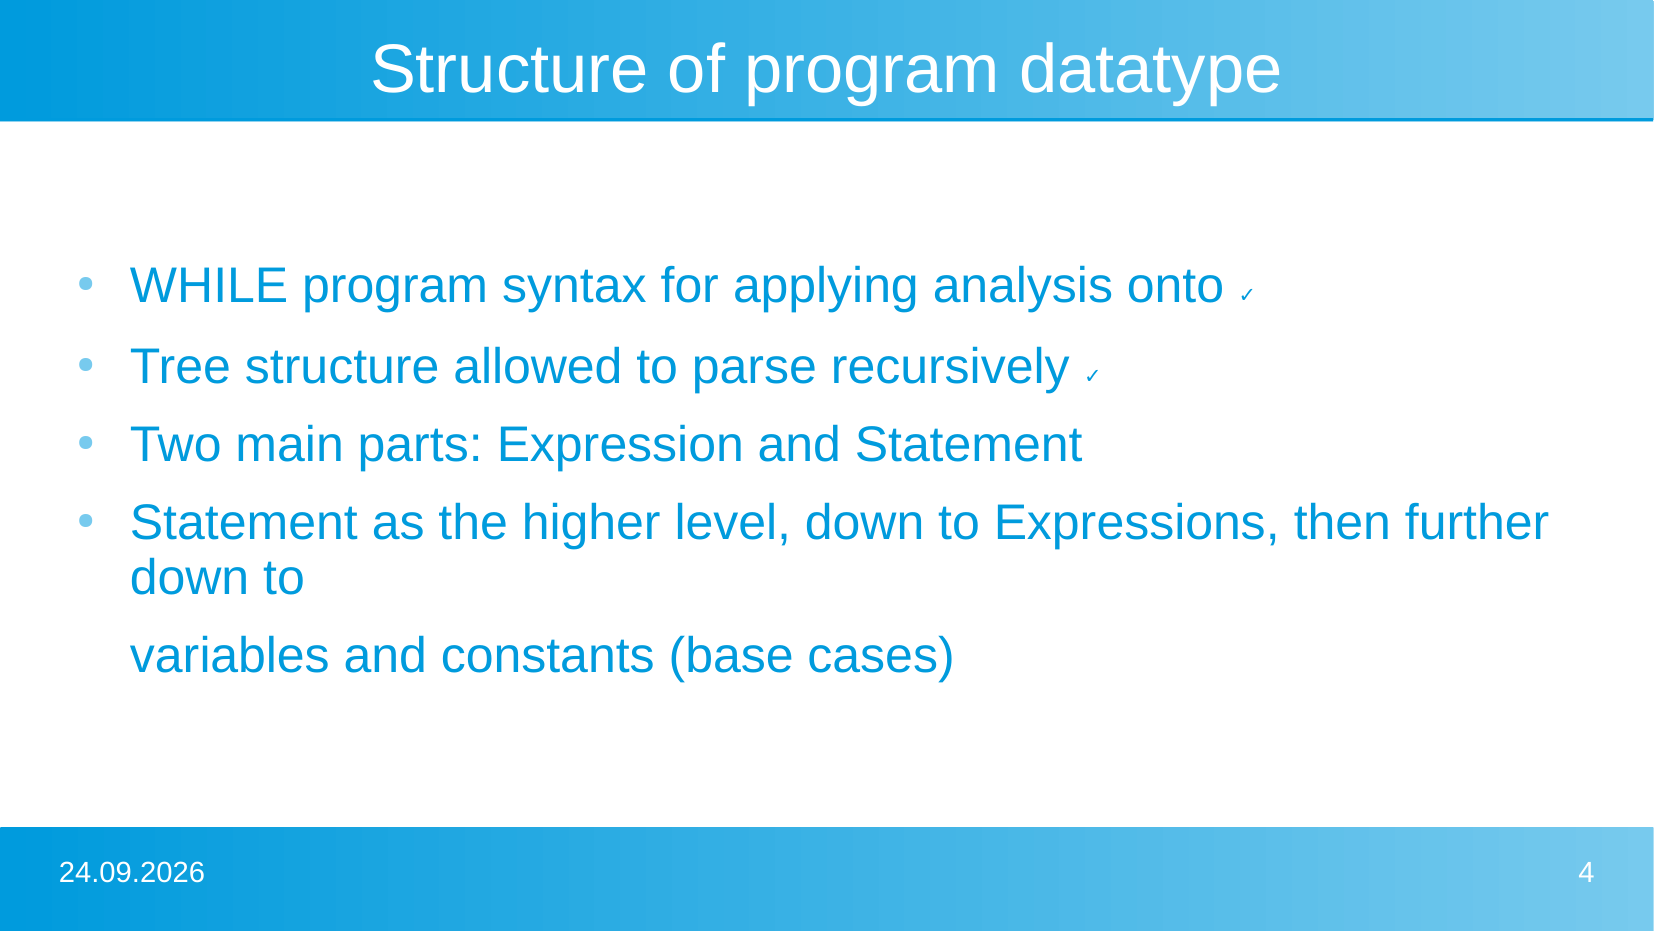

# Structure of program datatype
WHILE program syntax for applying analysis onto ✓
Tree structure allowed to parse recursively ✓
Two main parts: Expression and Statement
Statement as the higher level, down to Expressions, then further down to
variables and constants (base cases)
4